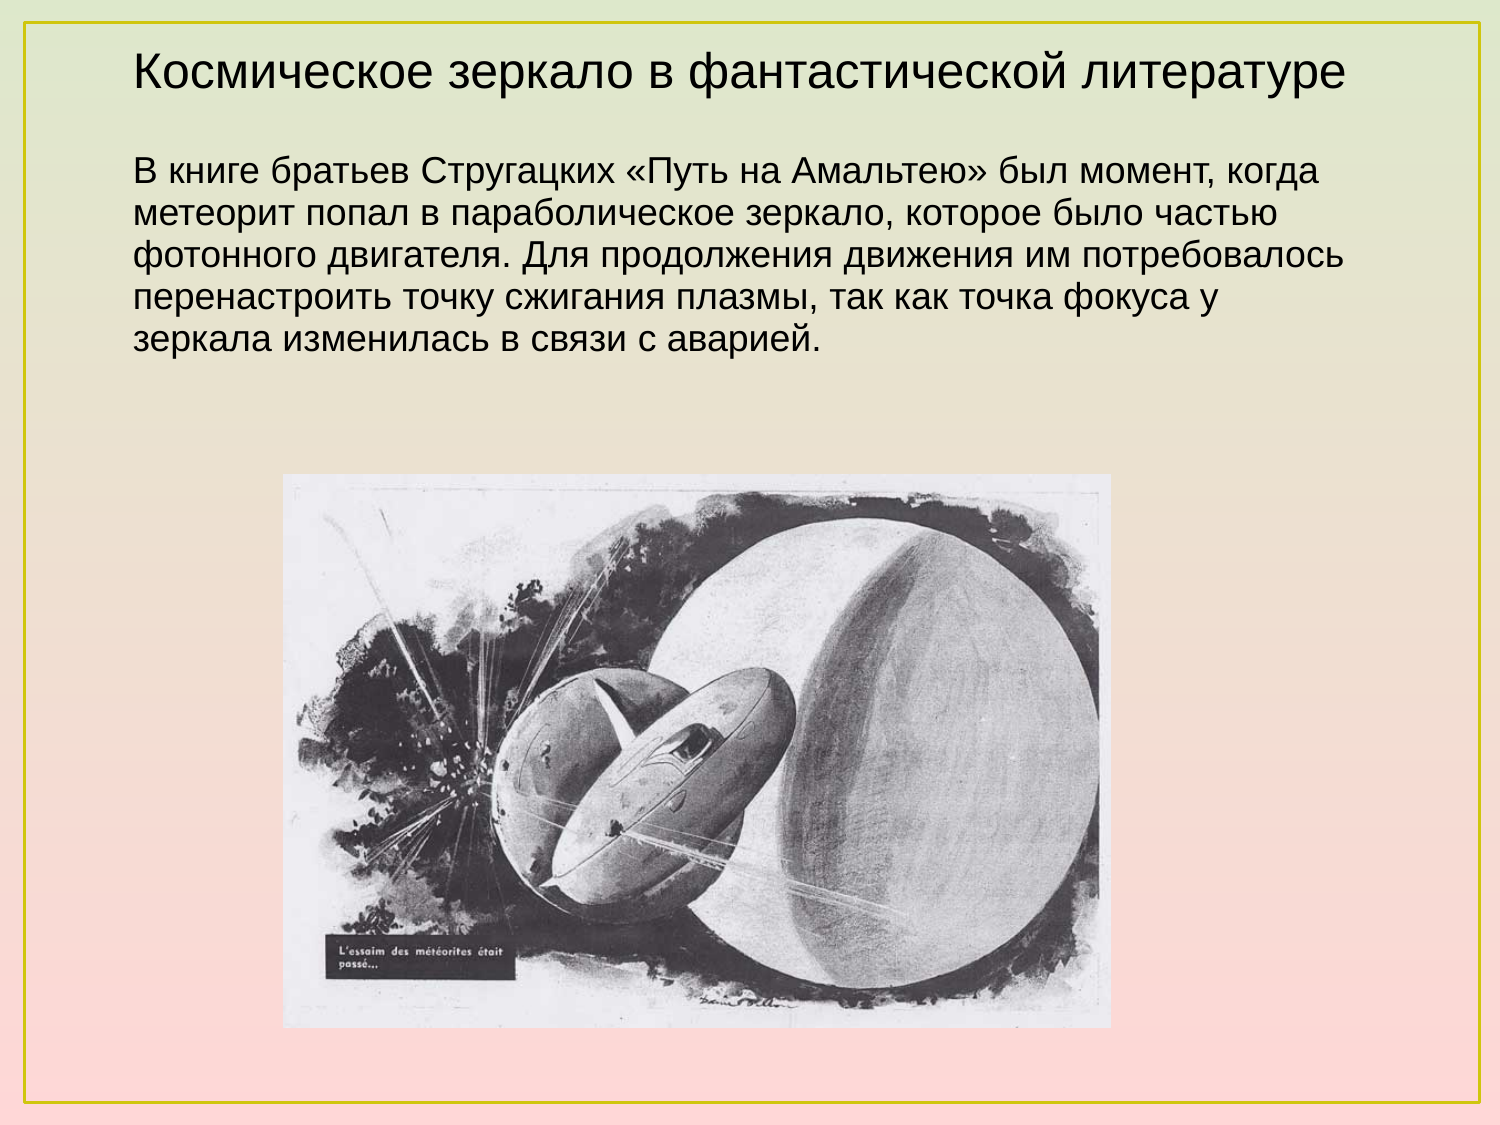

Космическое зеркало в фантастической литературе
В книге братьев Стругацких «Путь на Амальтею» был момент, когда метеорит попал в параболическое зеркало, которое было частью фотонного двигателя. Для продолжения движения им потребовалось перенастроить точку сжигания плазмы, так как точка фокуса у зеркала изменилась в связи с аварией.